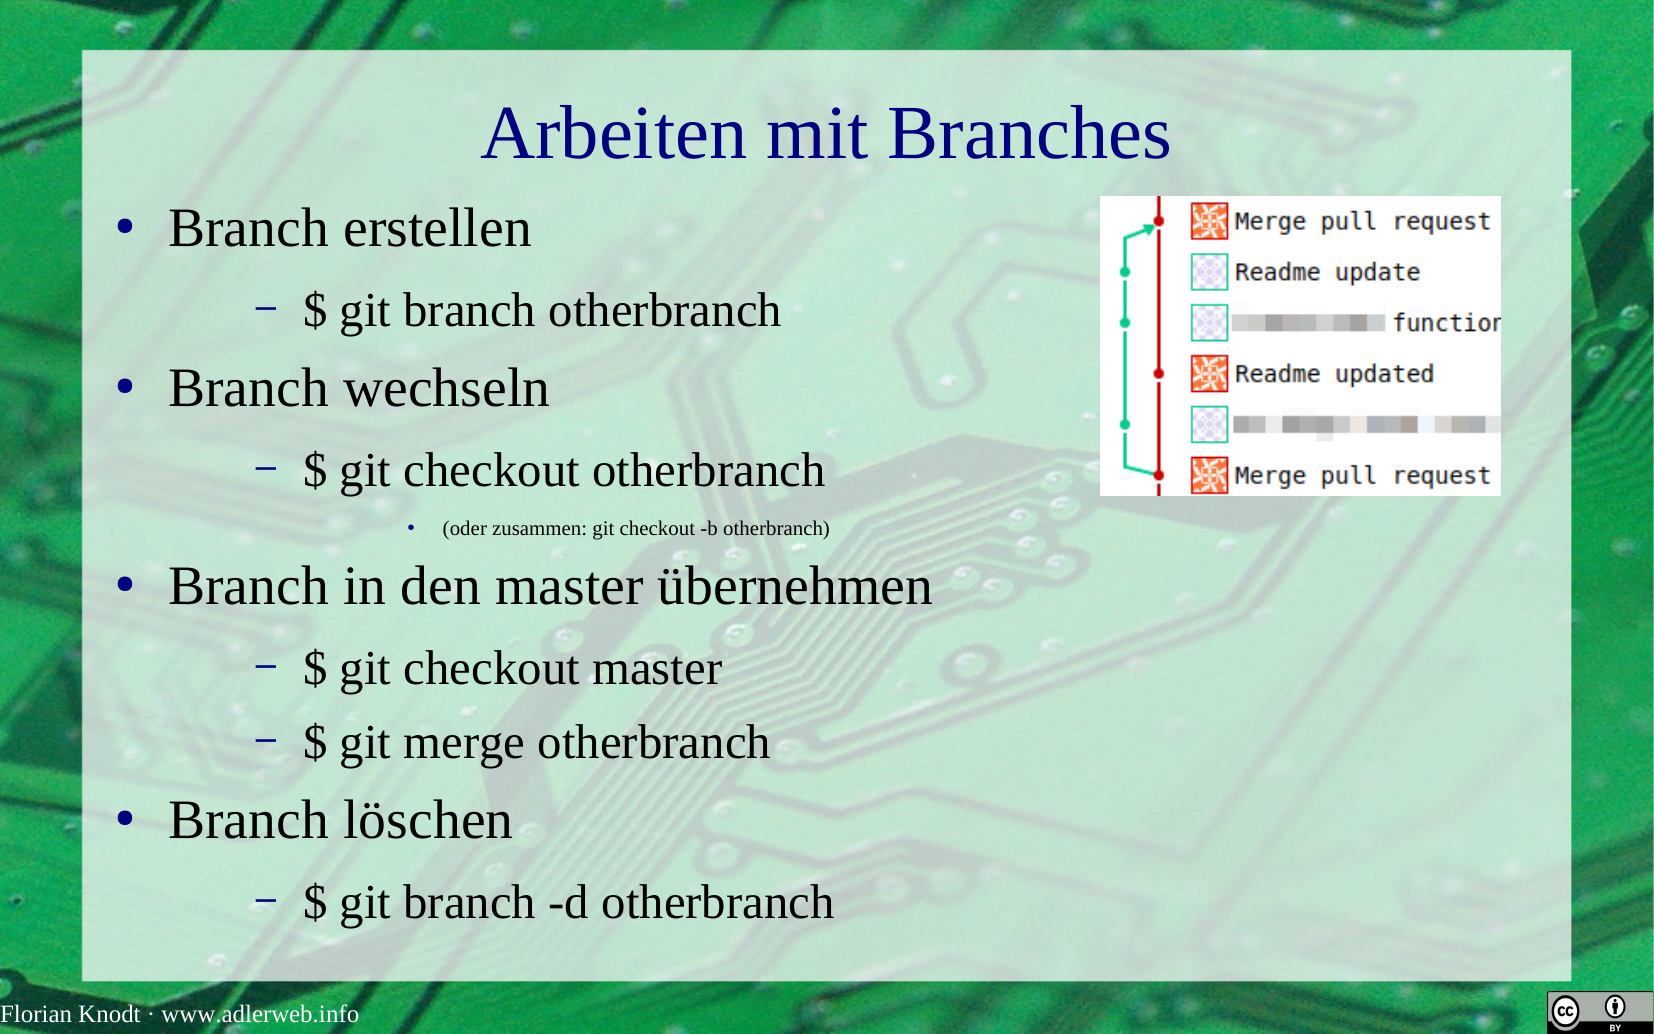

# Arbeiten mit Branches
Branch erstellen
$ git branch otherbranch
Branch wechseln
$ git checkout otherbranch
(oder zusammen: git checkout -b otherbranch)
Branch in den master übernehmen
$ git checkout master
$ git merge otherbranch
Branch löschen
$ git branch -d otherbranch